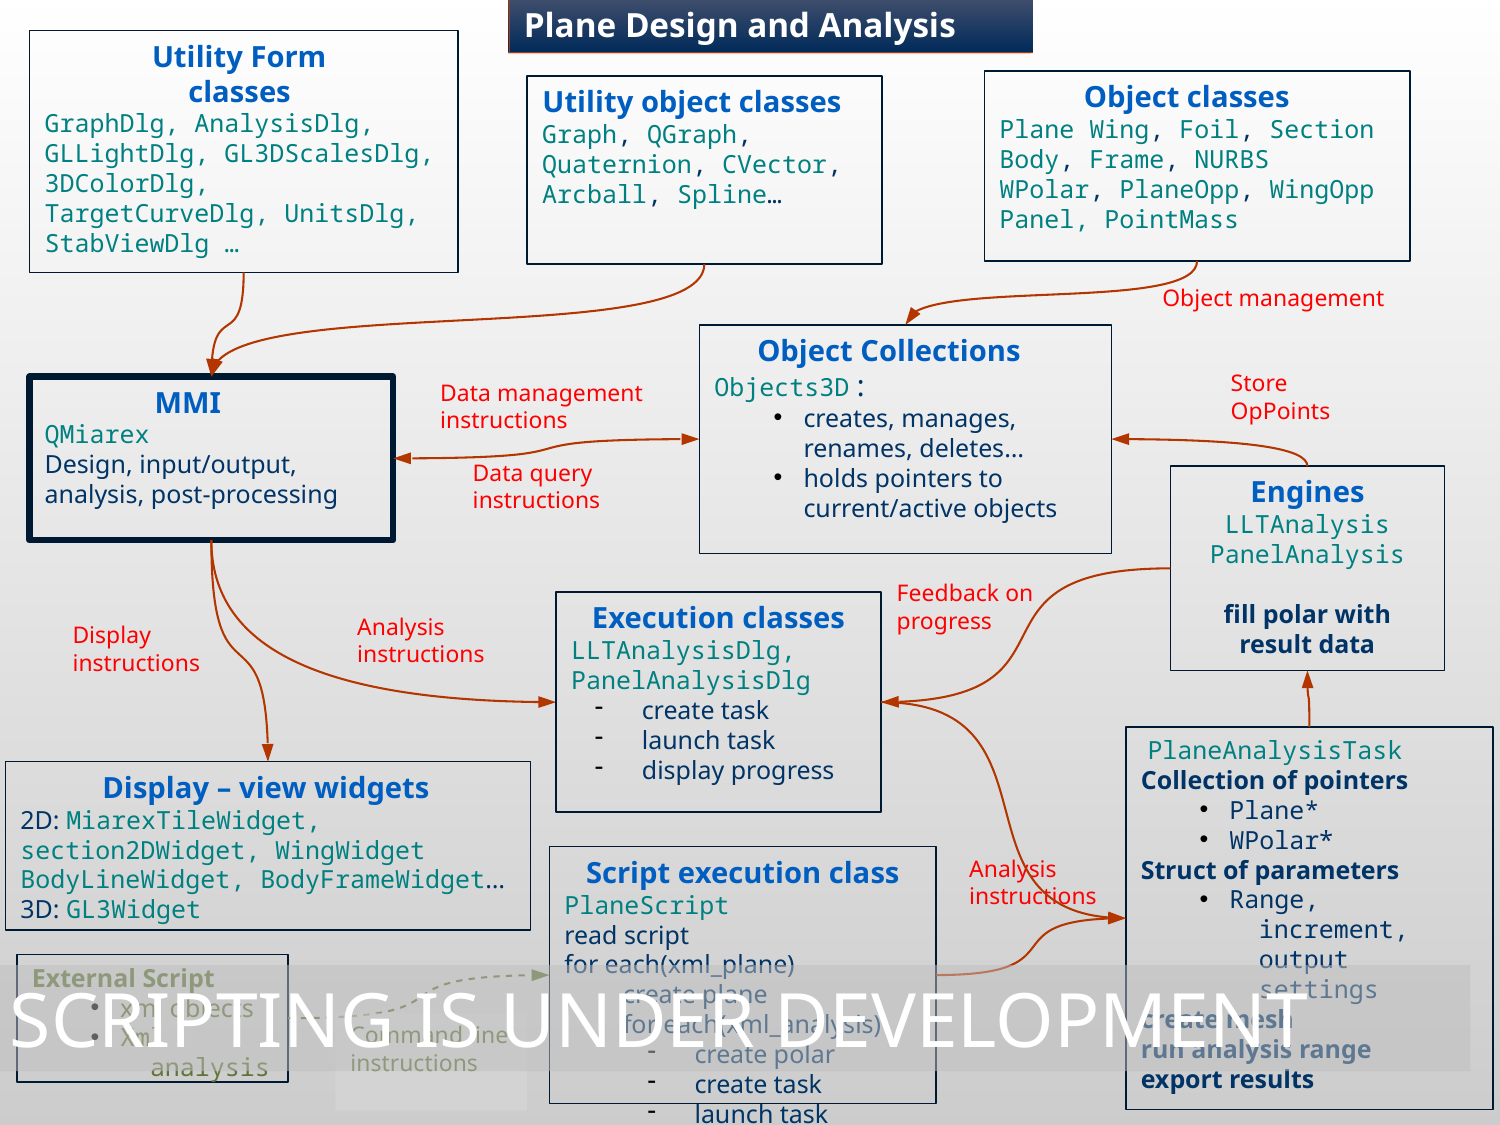

Plane Design and Analysis
Utility Form
classes
GraphDlg, AnalysisDlg, GLLightDlg, GL3DScalesDlg, 3DColorDlg, TargetCurveDlg, UnitsDlg, StabViewDlg …
Object classes
Plane Wing, Foil, Section Body, Frame, NURBS
WPolar, PlaneOpp, WingOpp
Panel, PointMass
Utility object classes
Graph, QGraph,
Quaternion, CVector,
Arcball, Spline…
Object management
Object Collections
Objects3D :
creates, manages, renames, deletes…
holds pointers to current/active objects
Store OpPoints
Data management instructions
MMI
QMiarex
Design, input/output, analysis, post-processing
Data query instructions
Engines
LLTAnalysis
PanelAnalysis
fill polar with result data
Feedback on progress
Execution classes
LLTAnalysisDlg, PanelAnalysisDlg
create task
launch task
display progress
Analysis instructions
Display instructions
PlaneAnalysisTask
Collection of pointers
Plane*
WPolar*
Struct of parameters
Range, increment, output settings
create mesh
run analysis range
export results
Display – view widgets
2D: MiarexTileWidget, section2DWidget, WingWidget BodyLineWidget, BodyFrameWidget…
3D: GL3Widget
Script execution class
PlaneScript
read script
for each(xml_plane)
create plane
for each(xml_analysis)
create polar
create task
launch task
Analysis instructions
External Script
xml objects
Xml analysis
SCRIPTING IS UNDER DEVELOPMENT
Command line instructions